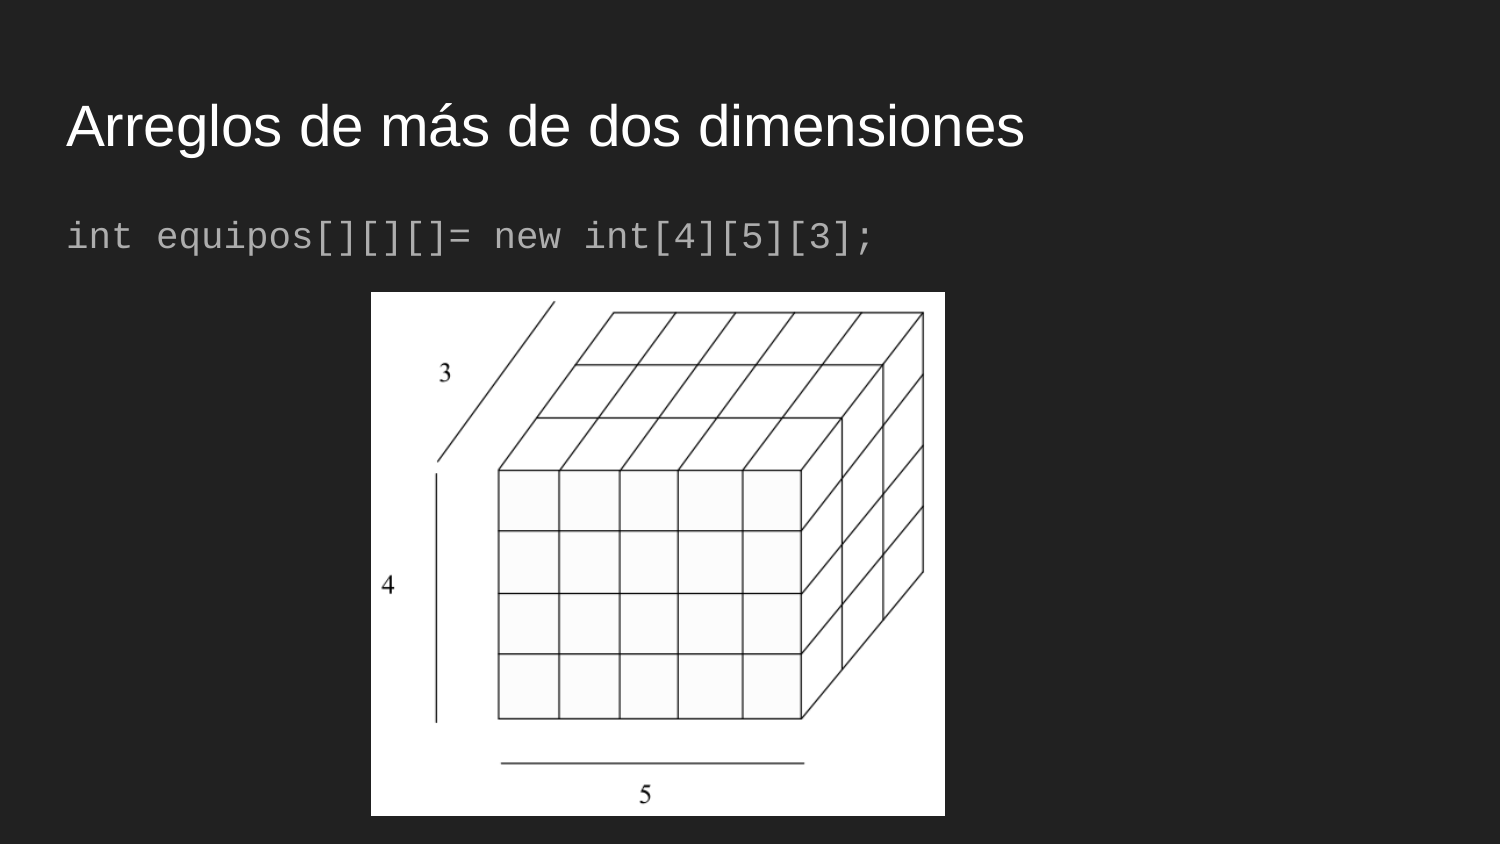

# Arreglos de más de dos dimensiones
int equipos[][][]= new int[4][5][3];